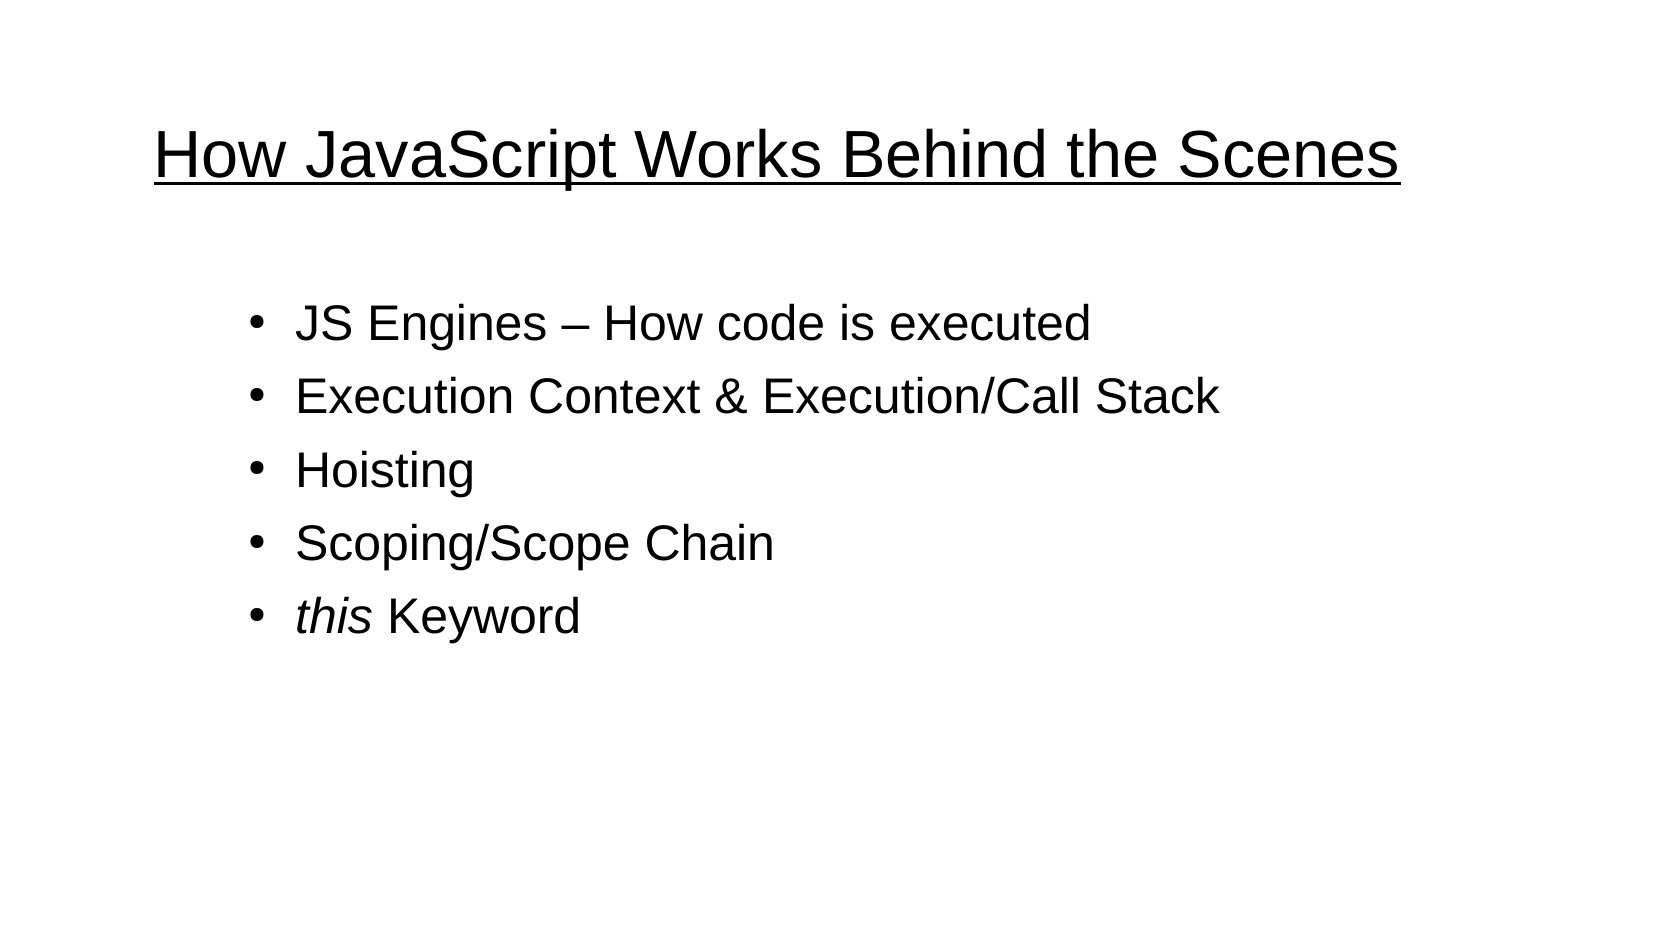

# How JavaScript Works Behind the Scenes
JS Engines – How code is executed
Execution Context & Execution/Call Stack
Hoisting
Scoping/Scope Chain
this Keyword